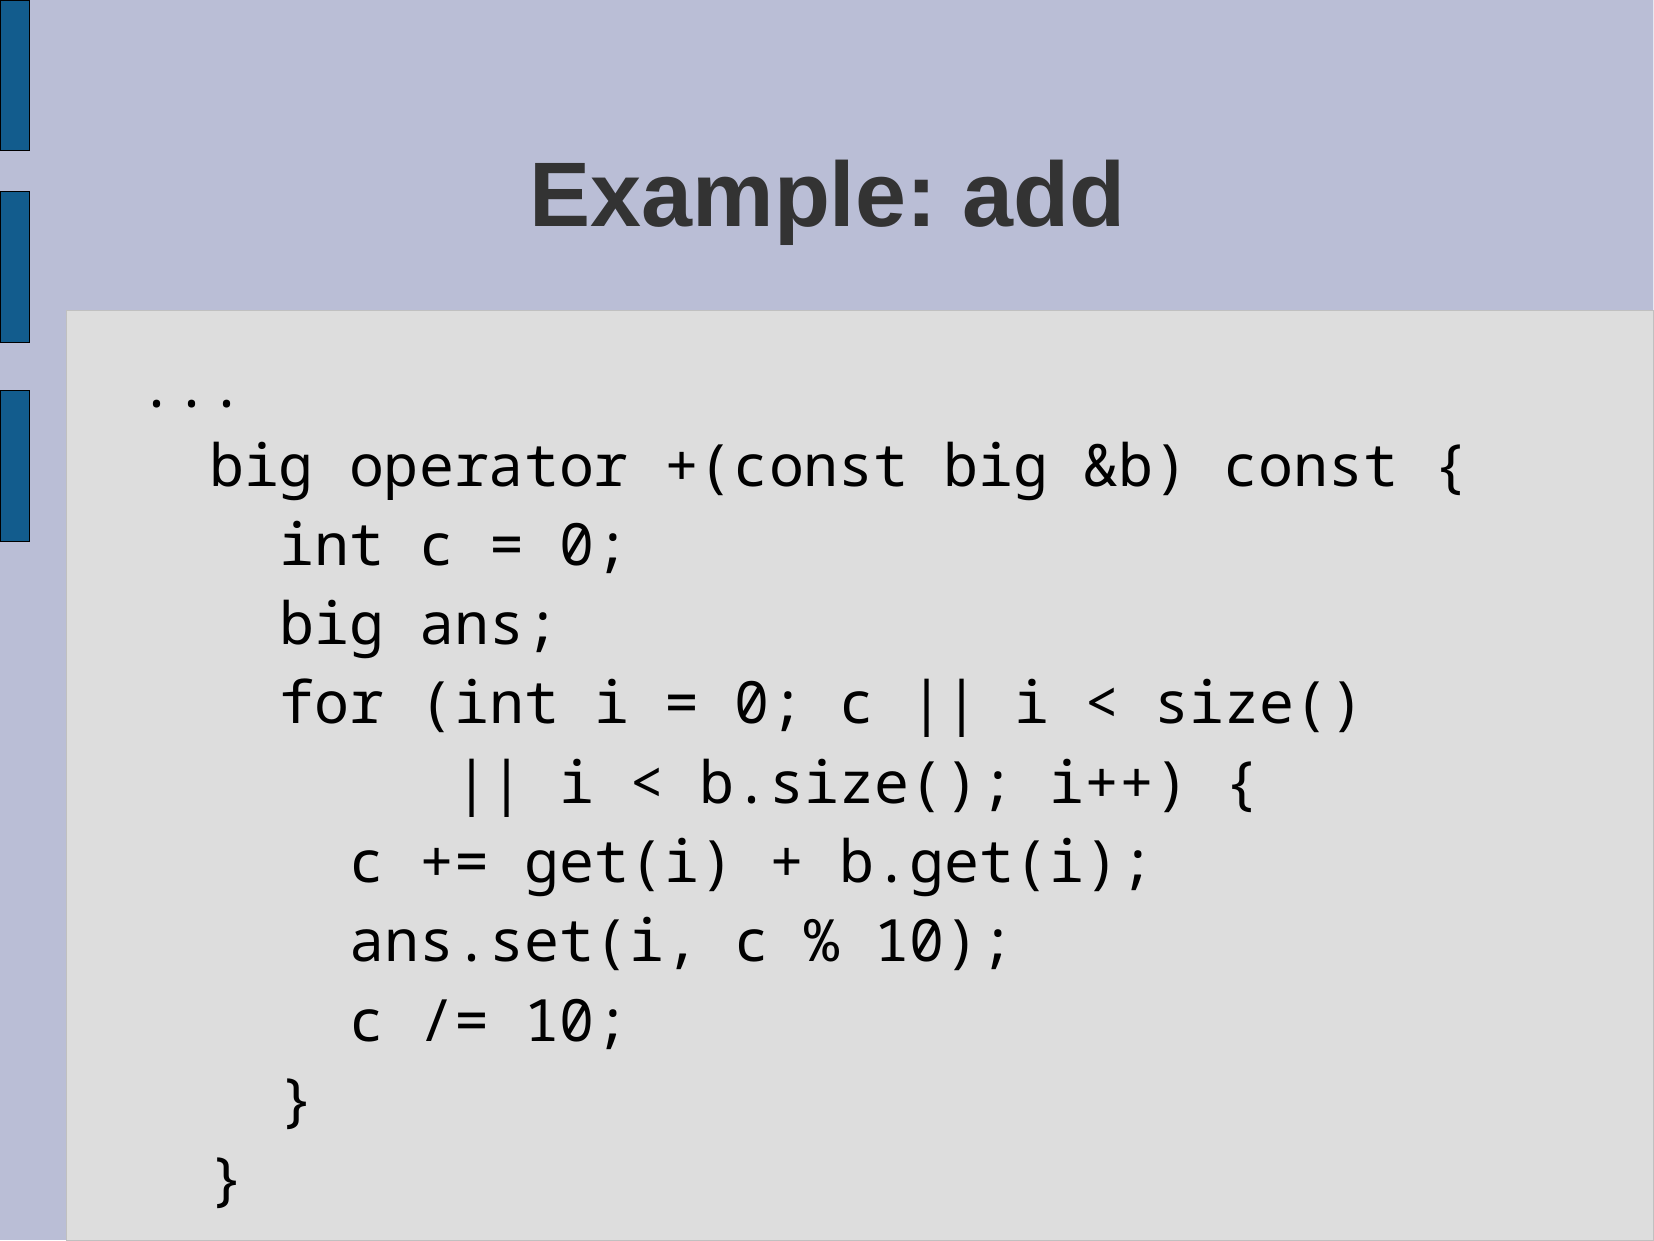

# Example: add
...
 big operator +(const big &b) const {
 int c = 0;
 big ans;
 for (int i = 0; c || i < size()
 || i < b.size(); i++) {
 c += get(i) + b.get(i);
 ans.set(i, c % 10);
 c /= 10;
 }
 }